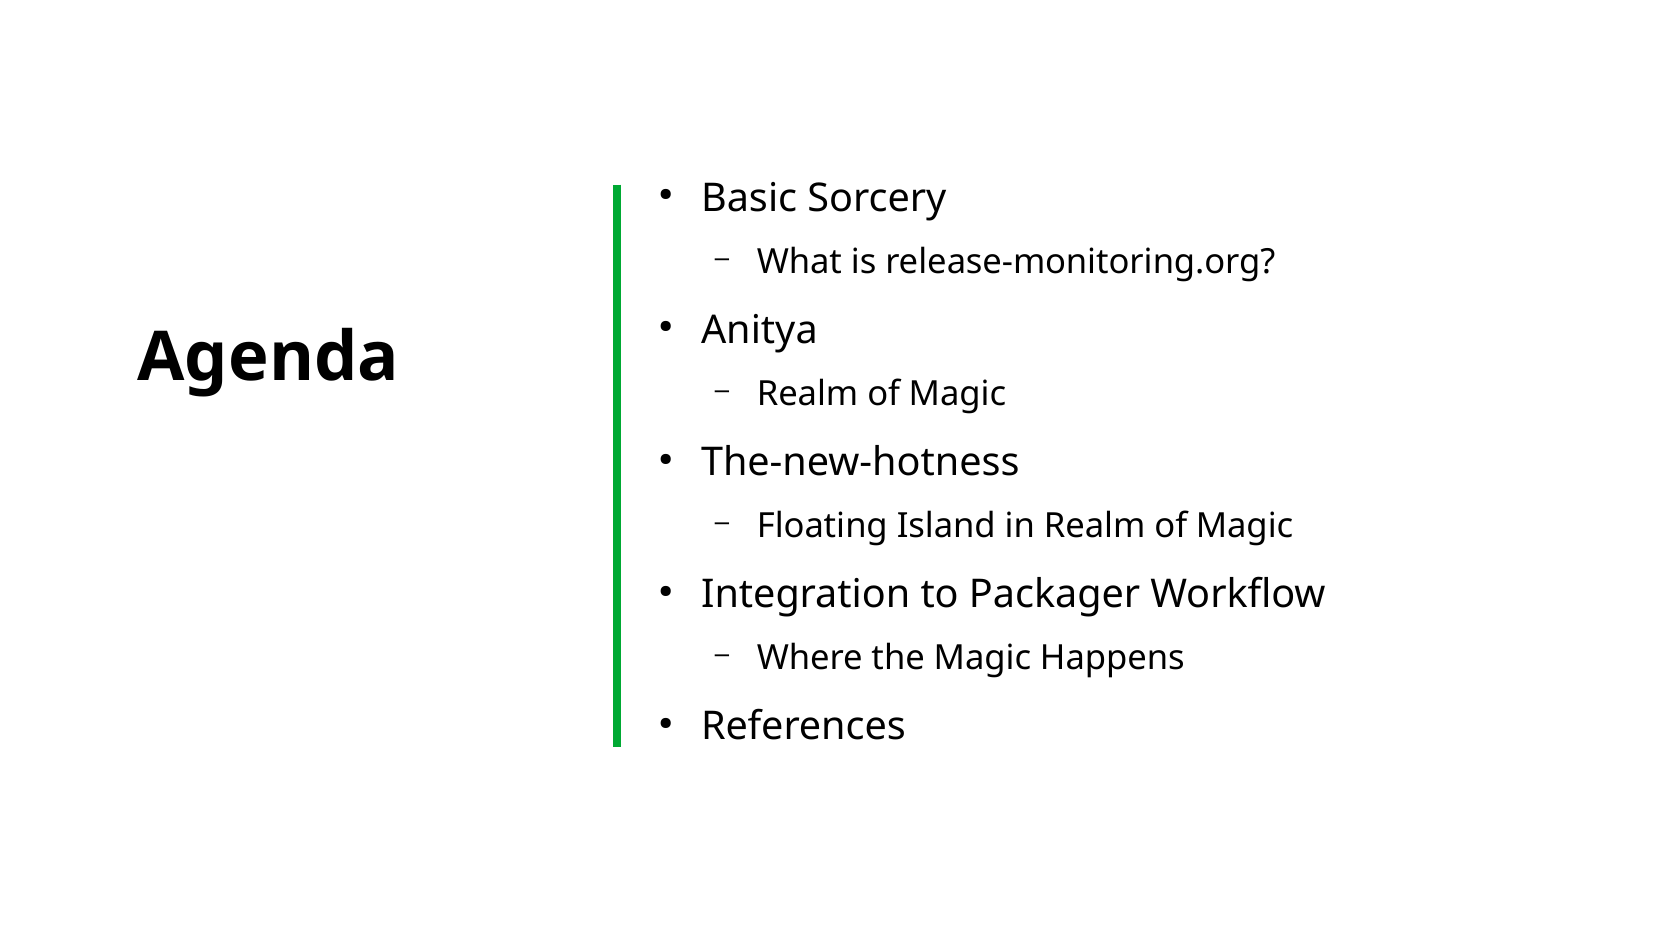

Basic Sorcery
What is release-monitoring.org?
Anitya
Realm of Magic
The-new-hotness
Floating Island in Realm of Magic
Integration to Packager Workflow
Where the Magic Happens
References
# Agenda